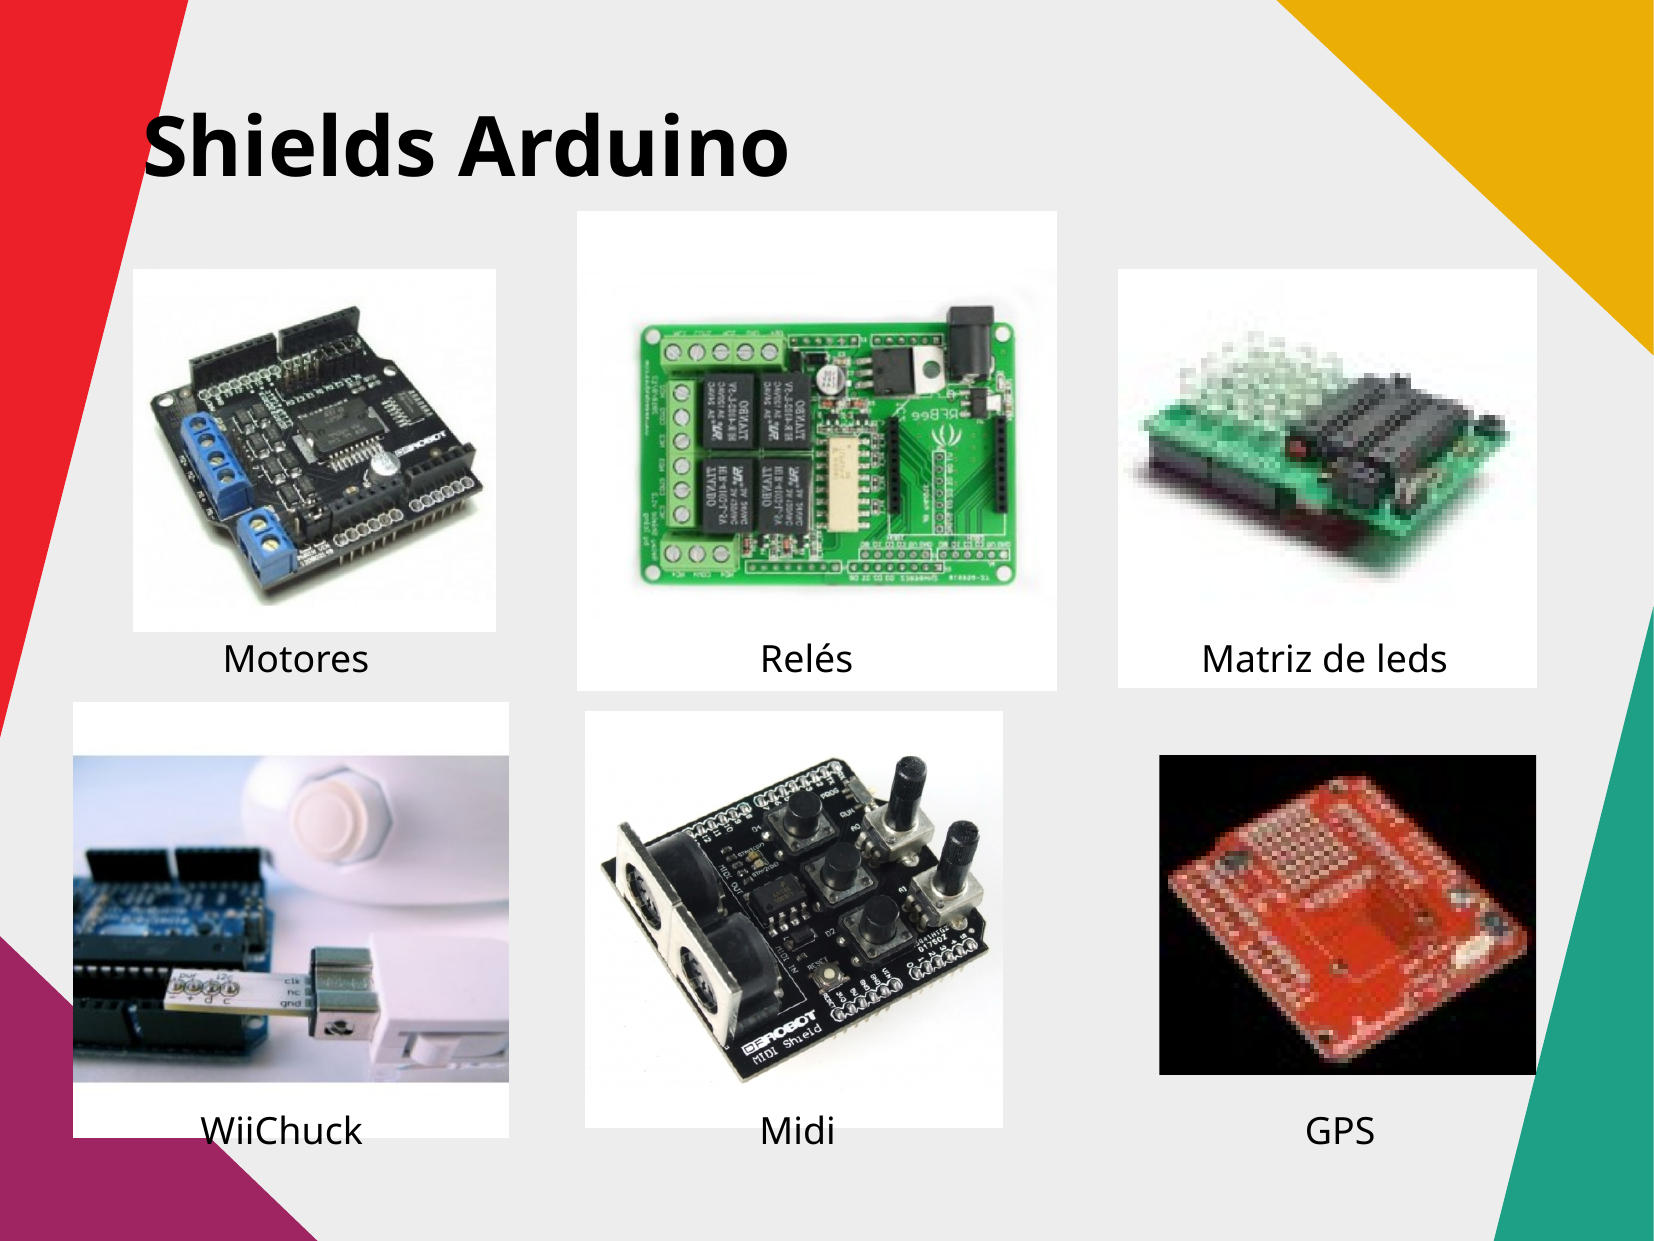

Shields Arduino
Motores
Relés
Matriz de leds
WiiChuck
Midi
GPS